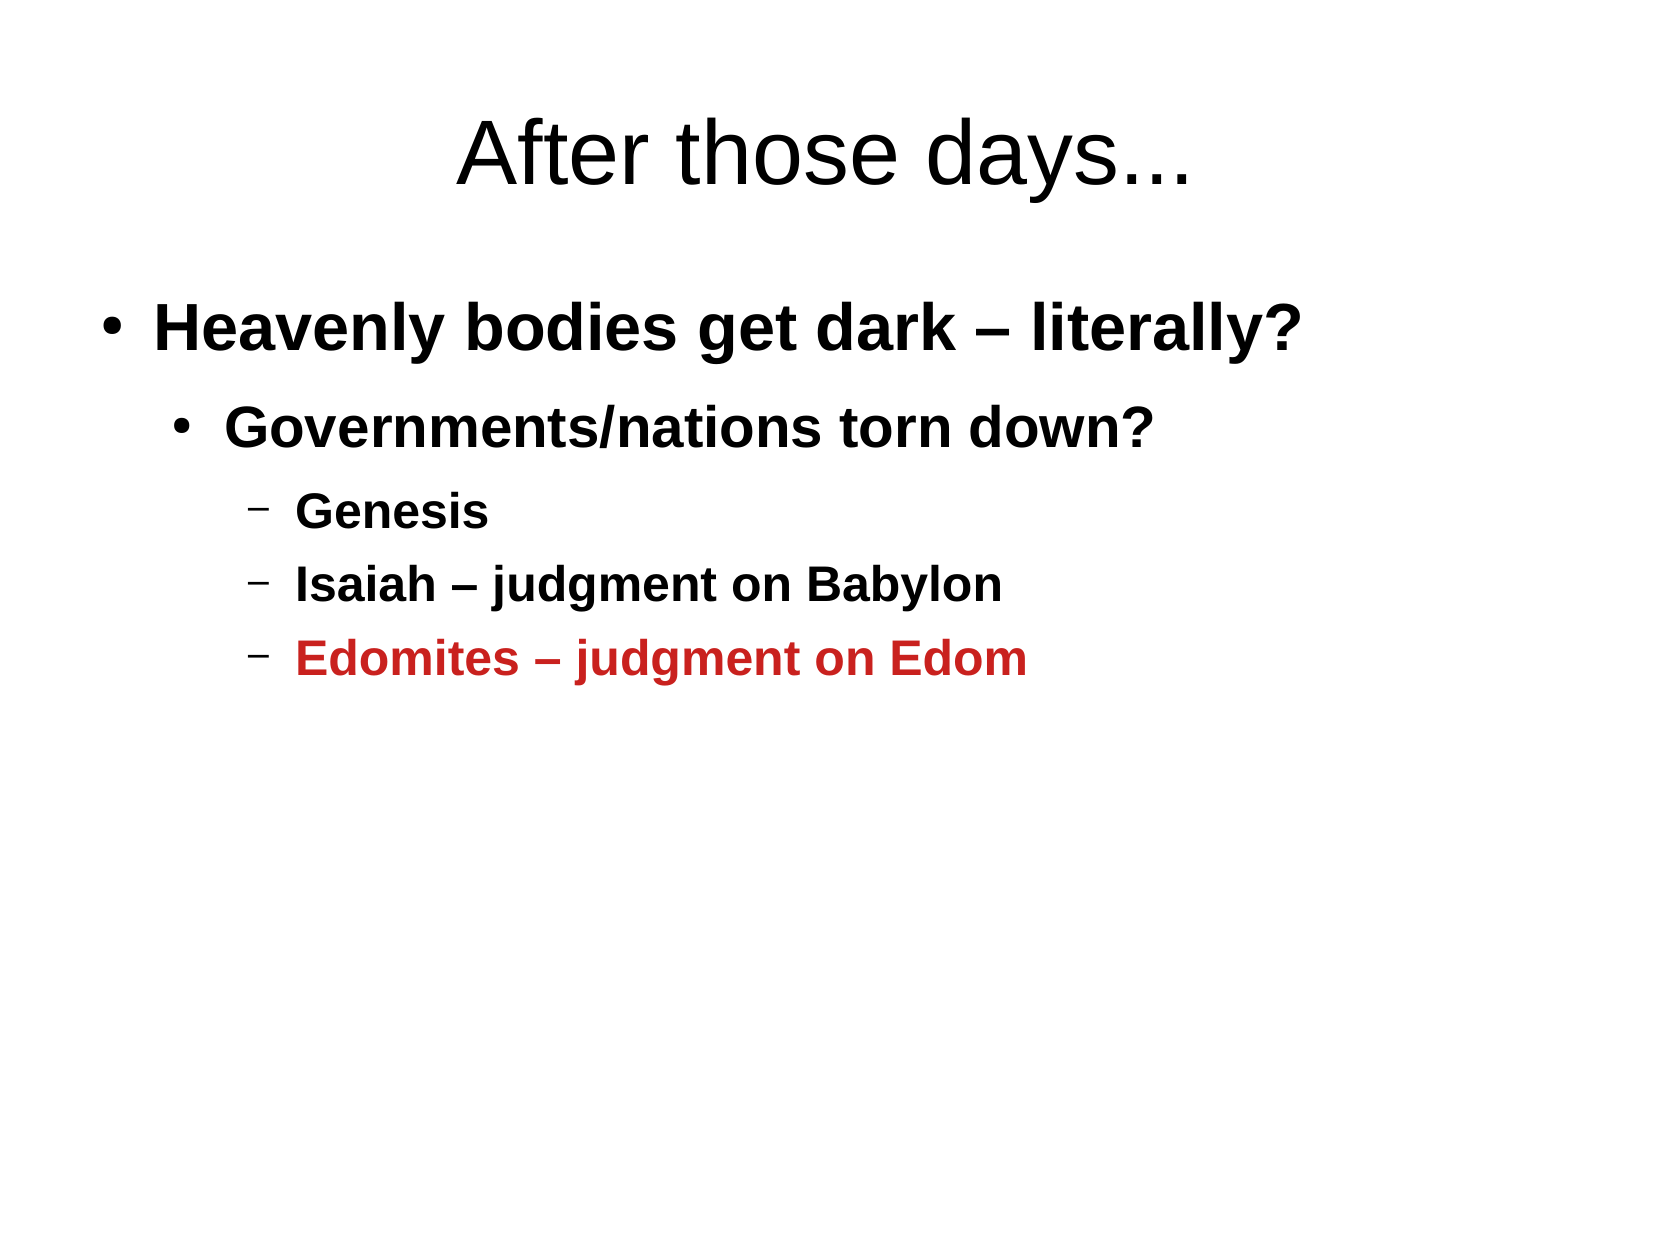

# After those days...
Heavenly bodies get dark – literally?
Governments/nations torn down?
Genesis
Isaiah – judgment on Babylon
Edomites – judgment on Edom